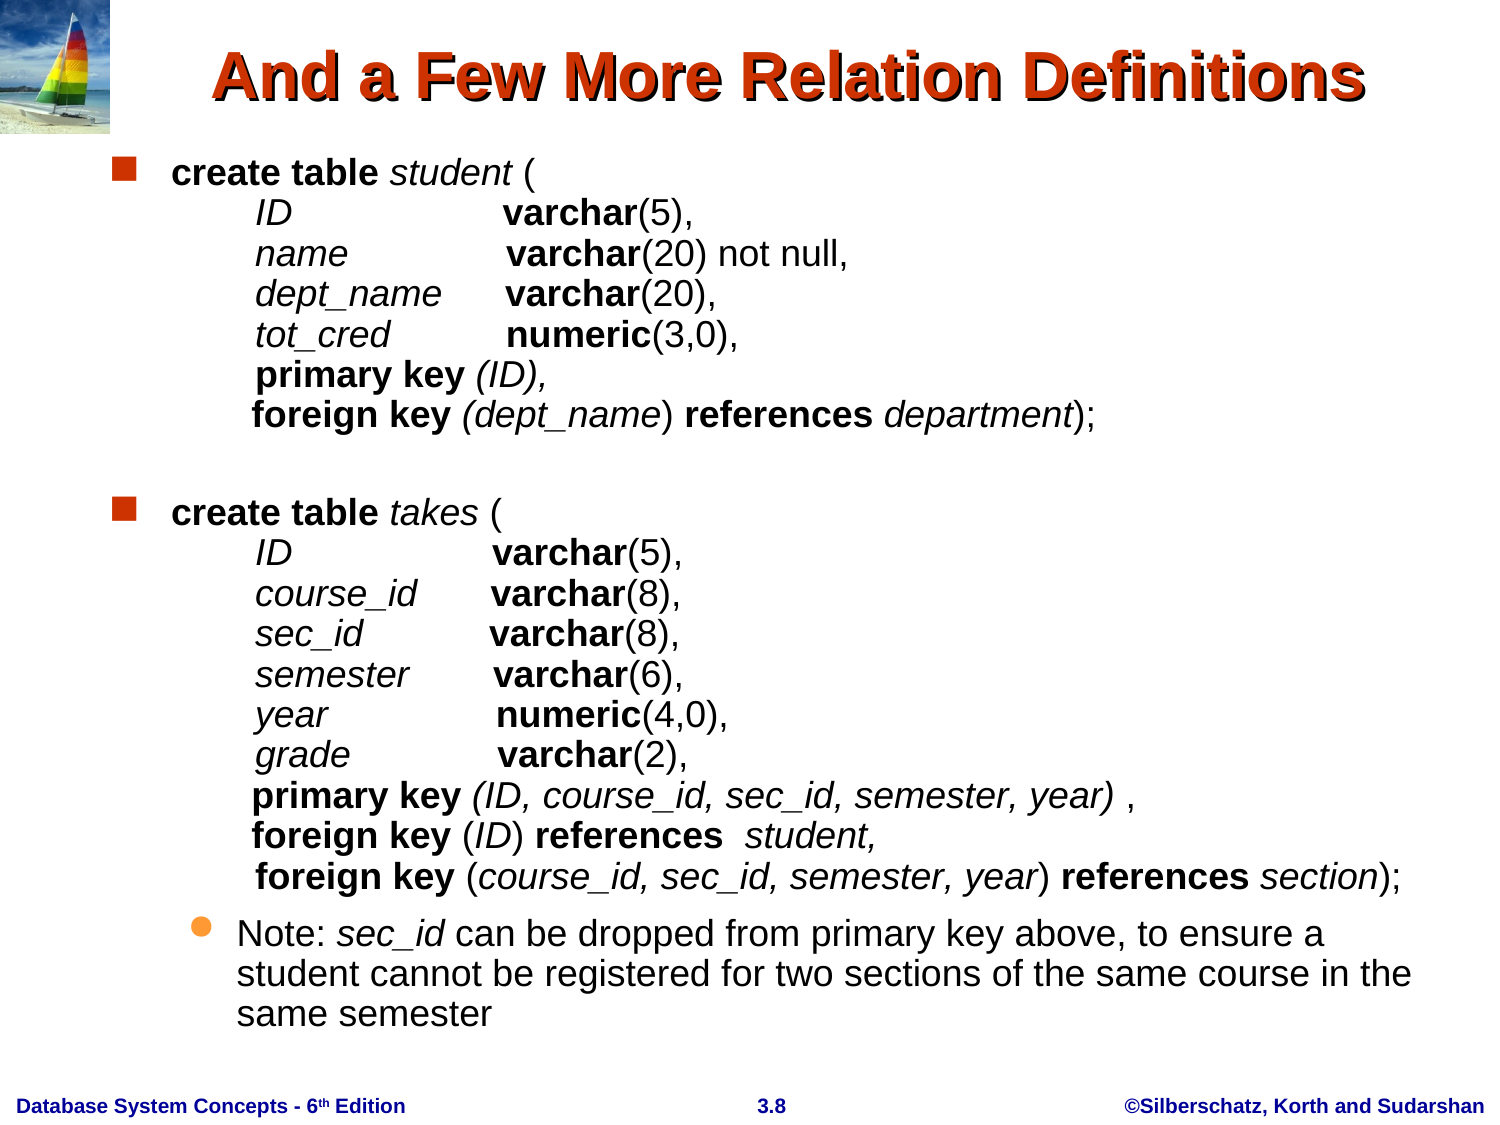

# And a Few More Relation Definitions
create table student (
 ID varchar(5),
 name varchar(20) not null,
 dept_name varchar(20),
 tot_cred numeric(3,0),
 primary key (ID),
 foreign key (dept_name) references department);
create table takes (
 ID varchar(5),
 course_id varchar(8),
 sec_id varchar(8),
 semester varchar(6),
 year numeric(4,0),
 grade varchar(2),
 primary key (ID, course_id, sec_id, semester, year) ,
 foreign key (ID) references student,
 foreign key (course_id, sec_id, semester, year) references section);
Note: sec_id can be dropped from primary key above, to ensure a student cannot be registered for two sections of the same course in the same semester